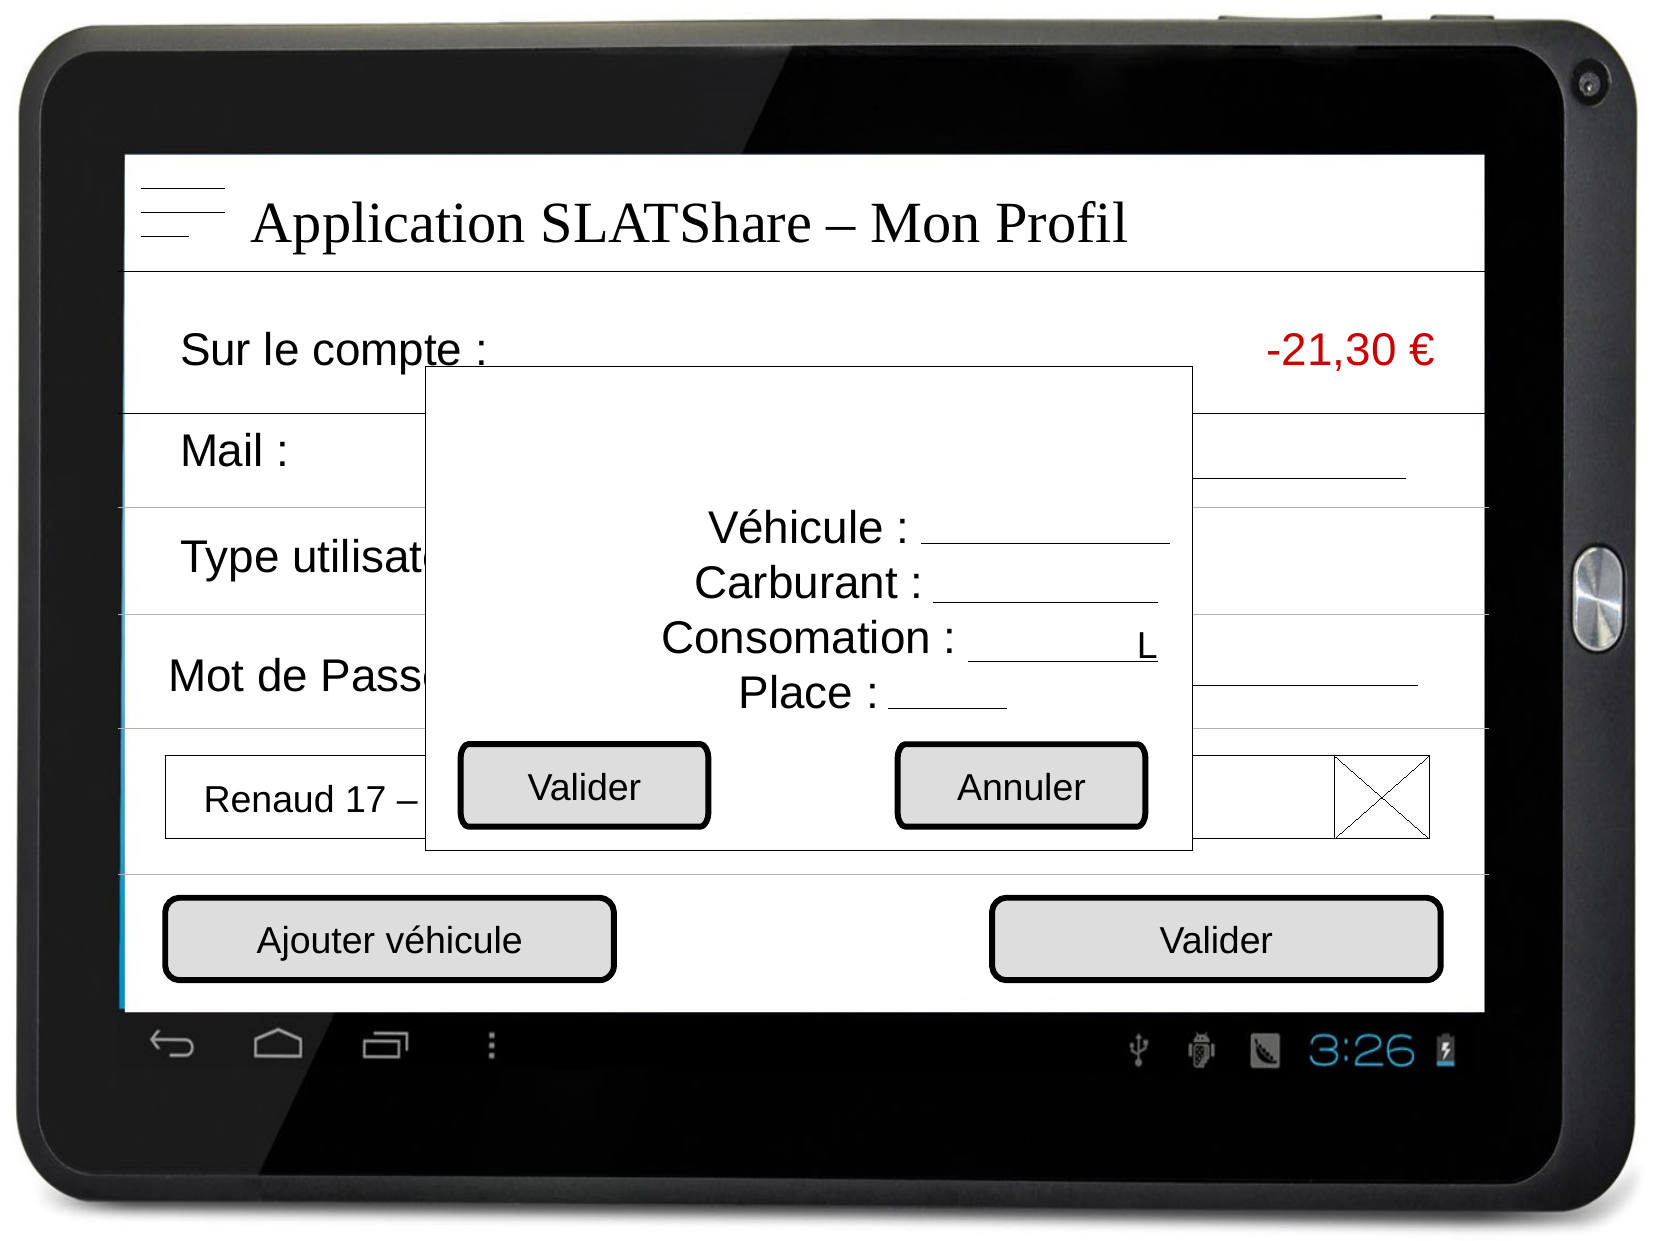

Application SLATShare – Mon Profil
Sur le compte :
-21,30 €
Véhicule :
Carburant :
Consomation :
Place :
Mail :
admin@slateshare.fr
Type utilisateur :
Trésorier
L
Mot de Passe :
Valider
Annuler
Renaud 17 – Essence – 12 – 5 – est cabossé
Valider
Ajouter véhicule
Valider